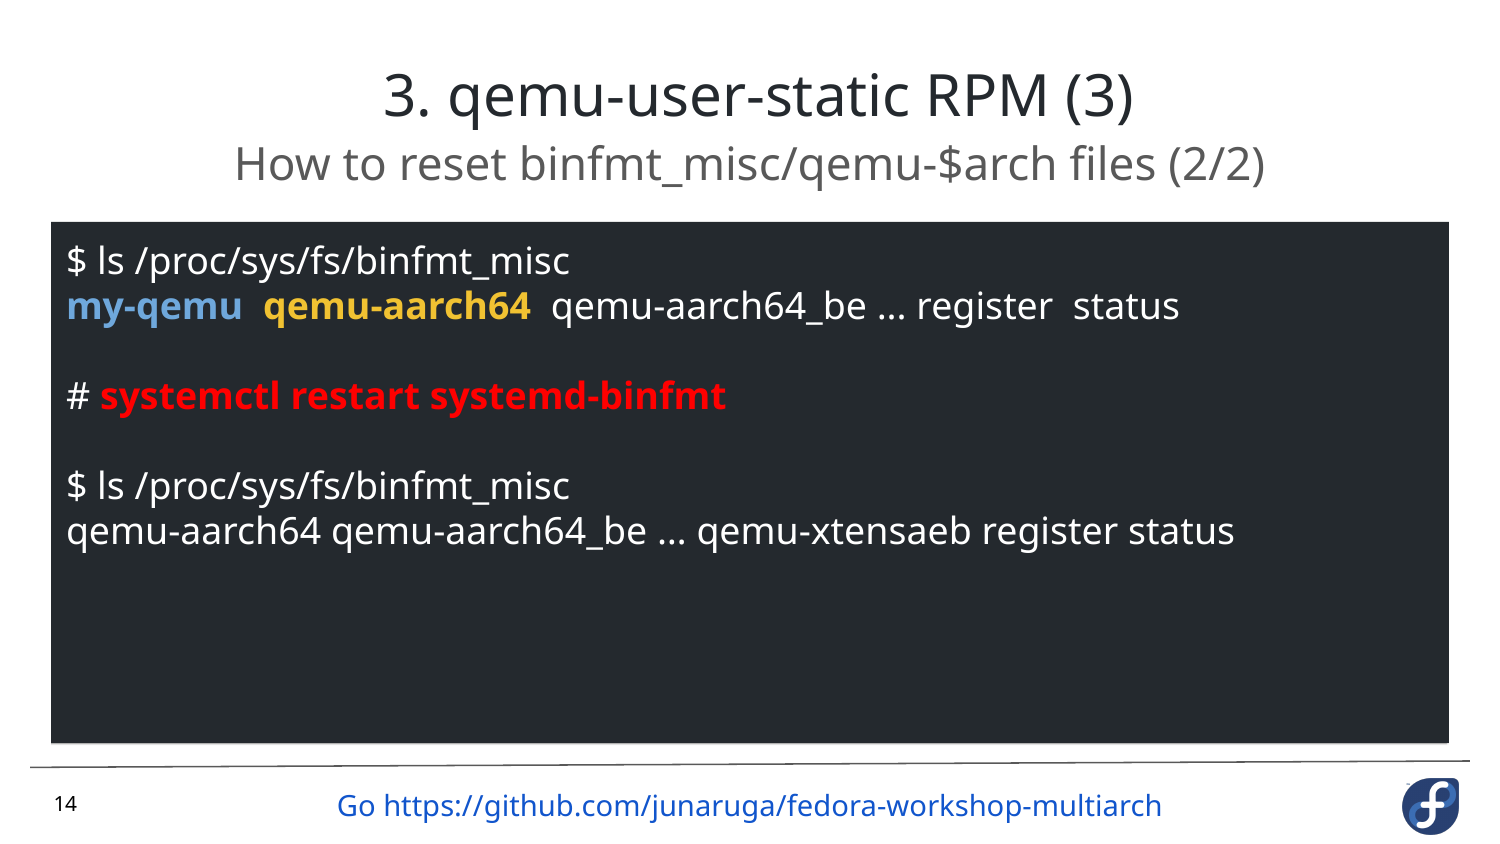

# 3. qemu-user-static RPM (3)
How to reset binfmt_misc/qemu-$arch files (2/2)
$ ls /proc/sys/fs/binfmt_misc
my-qemu qemu-aarch64 qemu-aarch64_be ... register status
# systemctl restart systemd-binfmt
$ ls /proc/sys/fs/binfmt_misc
qemu-aarch64 qemu-aarch64_be … qemu-xtensaeb register status
Go https://github.com/junaruga/fedora-workshop-multiarch